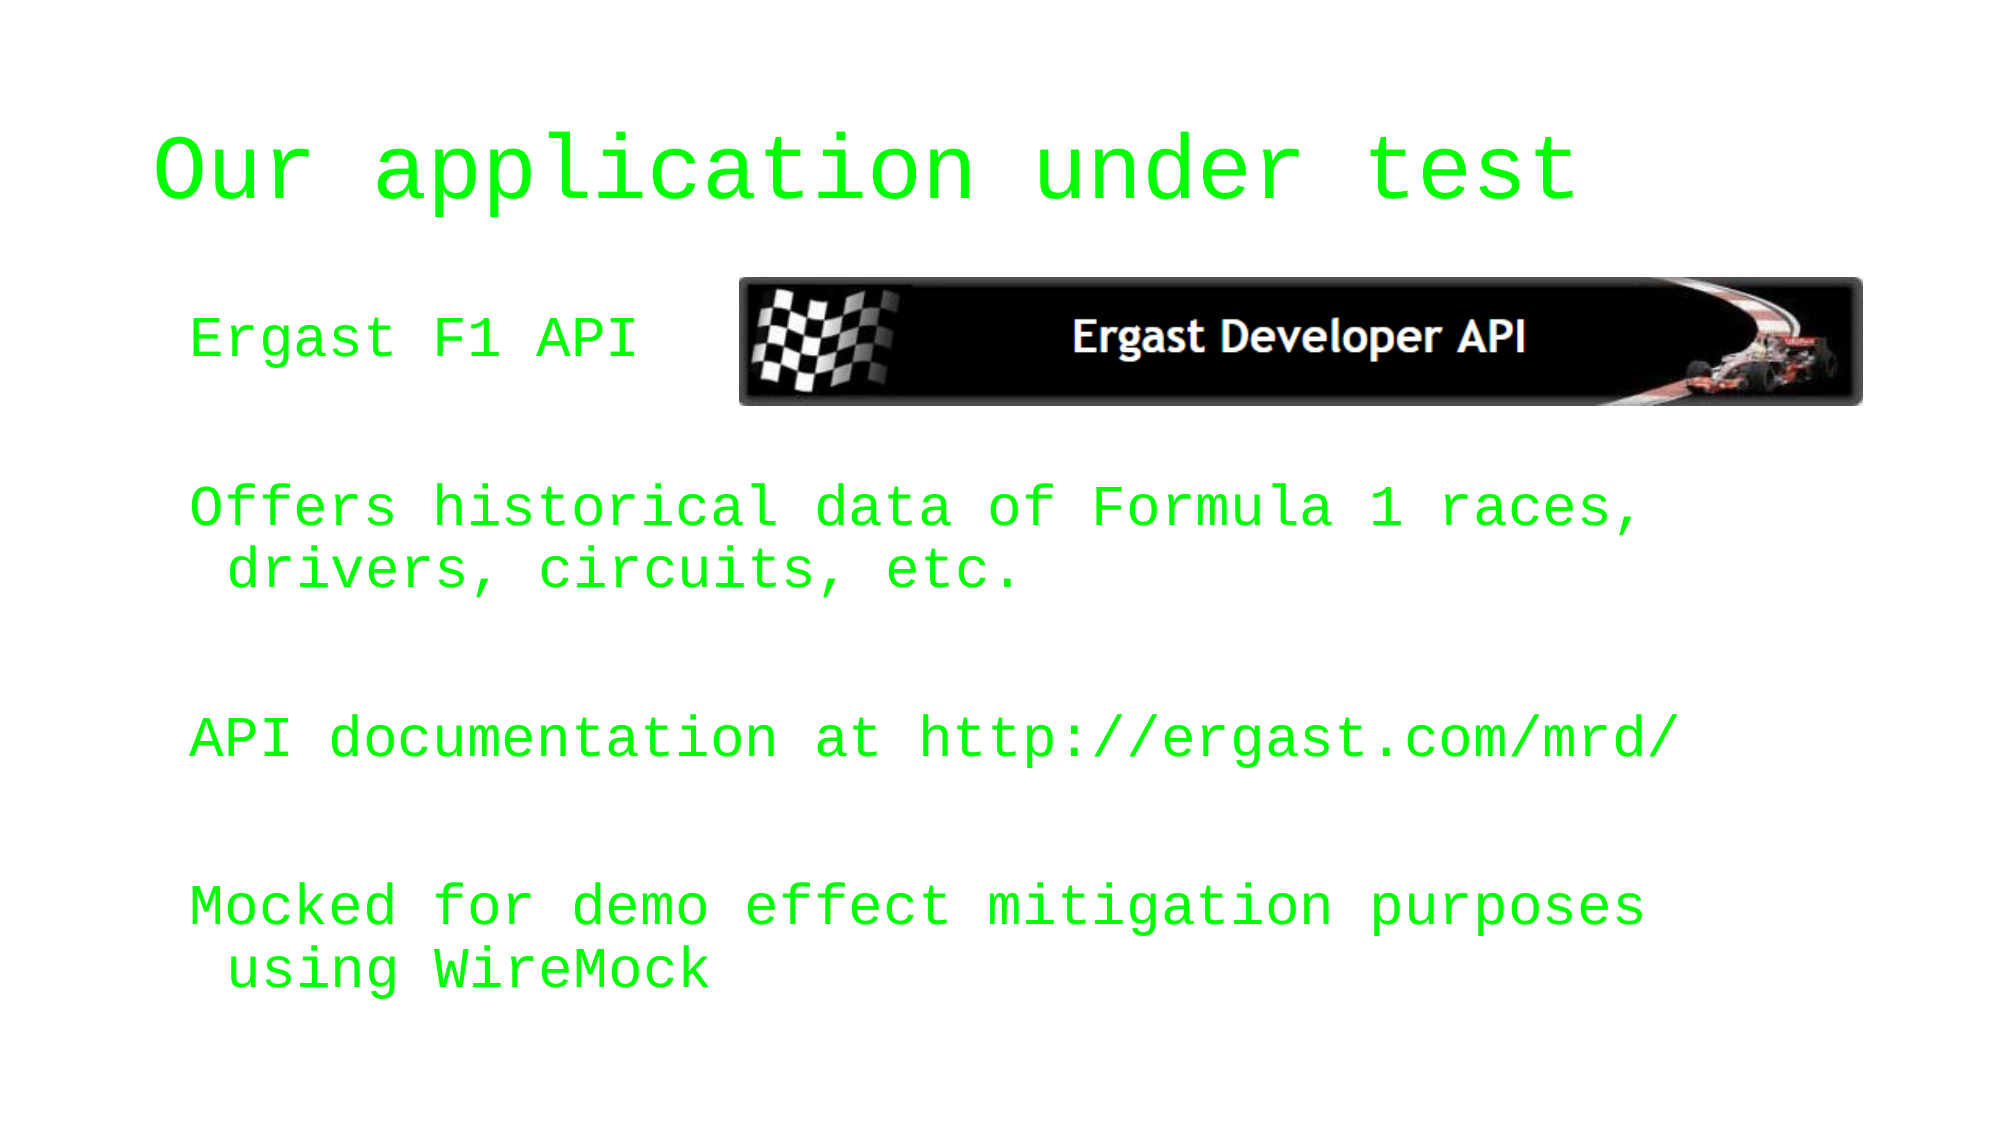

# Our application under test
Ergast F1 API
Offers historical data of Formula 1 races, drivers, circuits, etc.
API documentation at http://ergast.com/mrd/
Mocked for demo effect mitigation purposes using WireMock